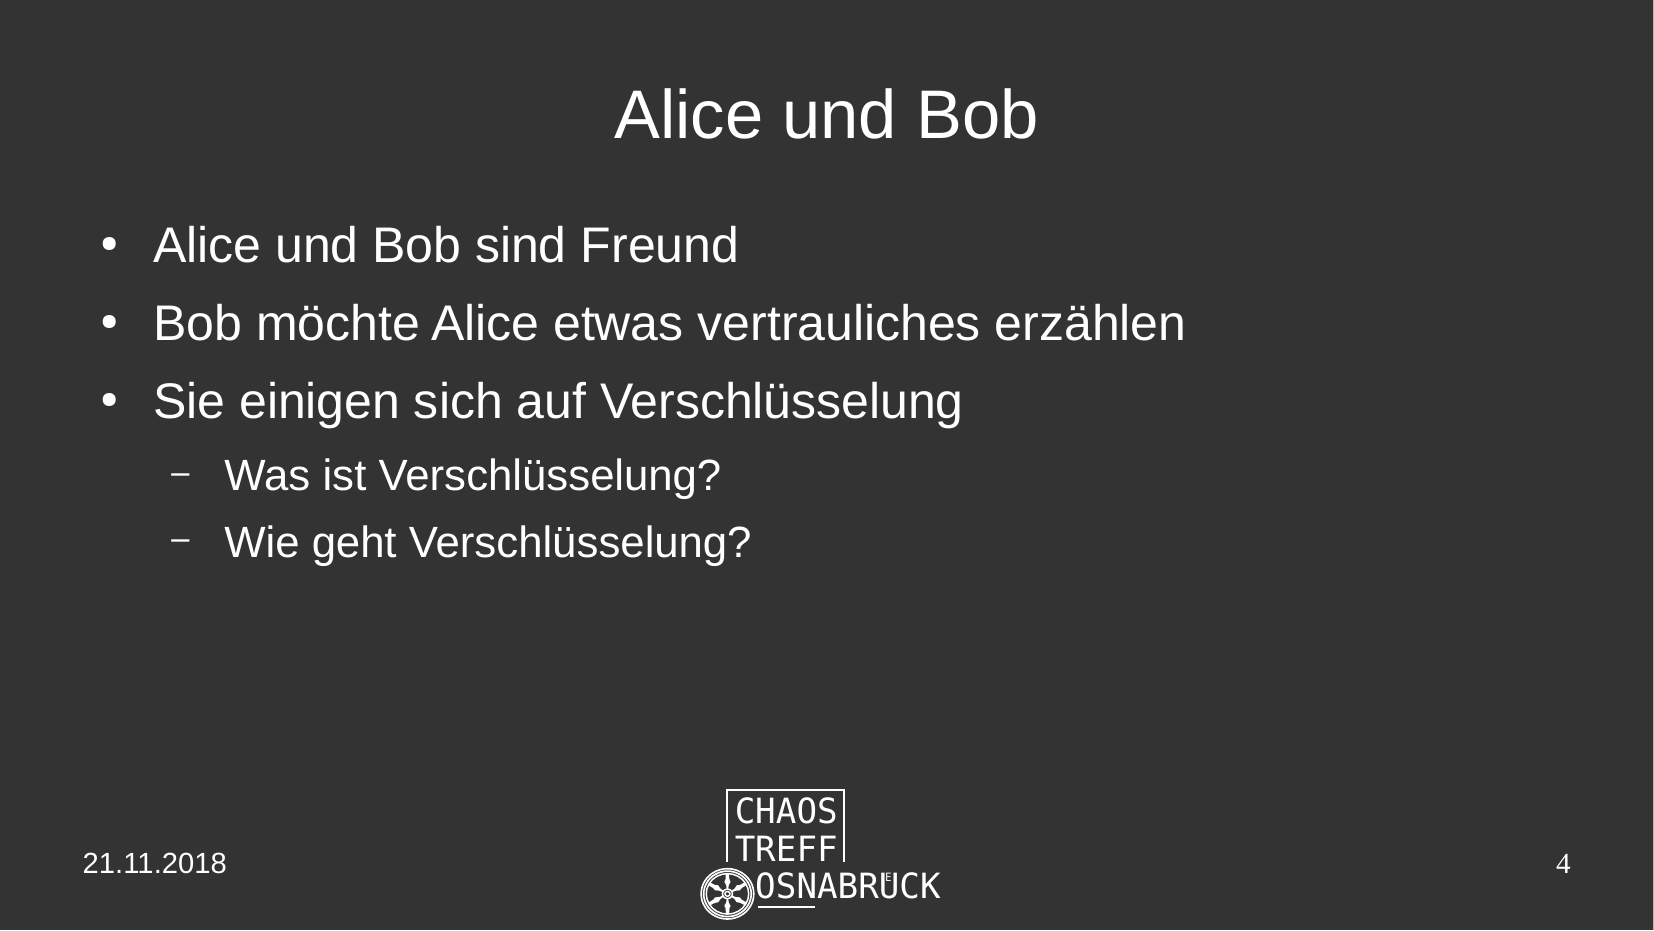

# Alice und Bob
Alice und Bob sind Freund
Bob möchte Alice etwas vertrauliches erzählen
Sie einigen sich auf Verschlüsselung
Was ist Verschlüsselung?
Wie geht Verschlüsselung?
4